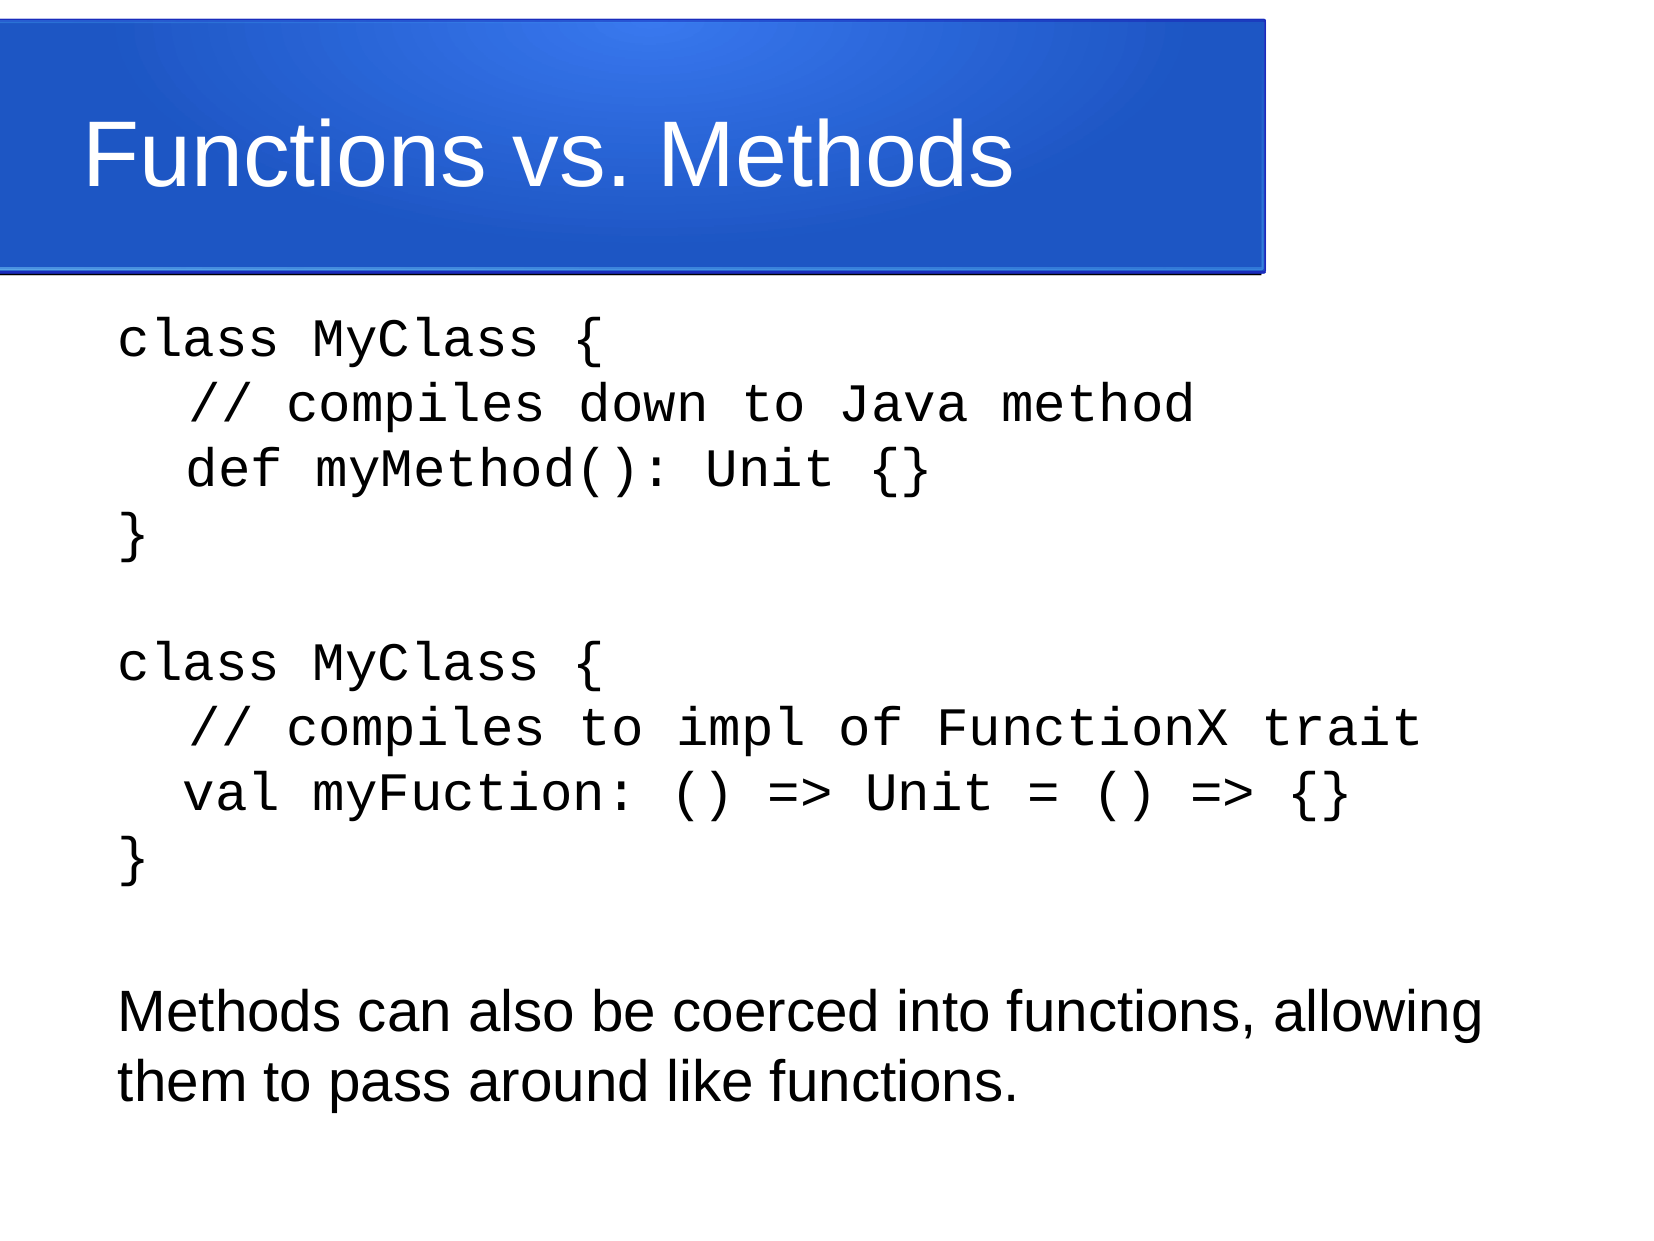

Functions vs. Methods
class MyClass {
// compiles down to Java method
 def myMethod(): Unit {}
}
class MyClass {
// compiles to impl of FunctionX trait
 val myFuction: () => Unit = () => {}
}
Methods can also be coerced into functions, allowing them to pass around like functions.